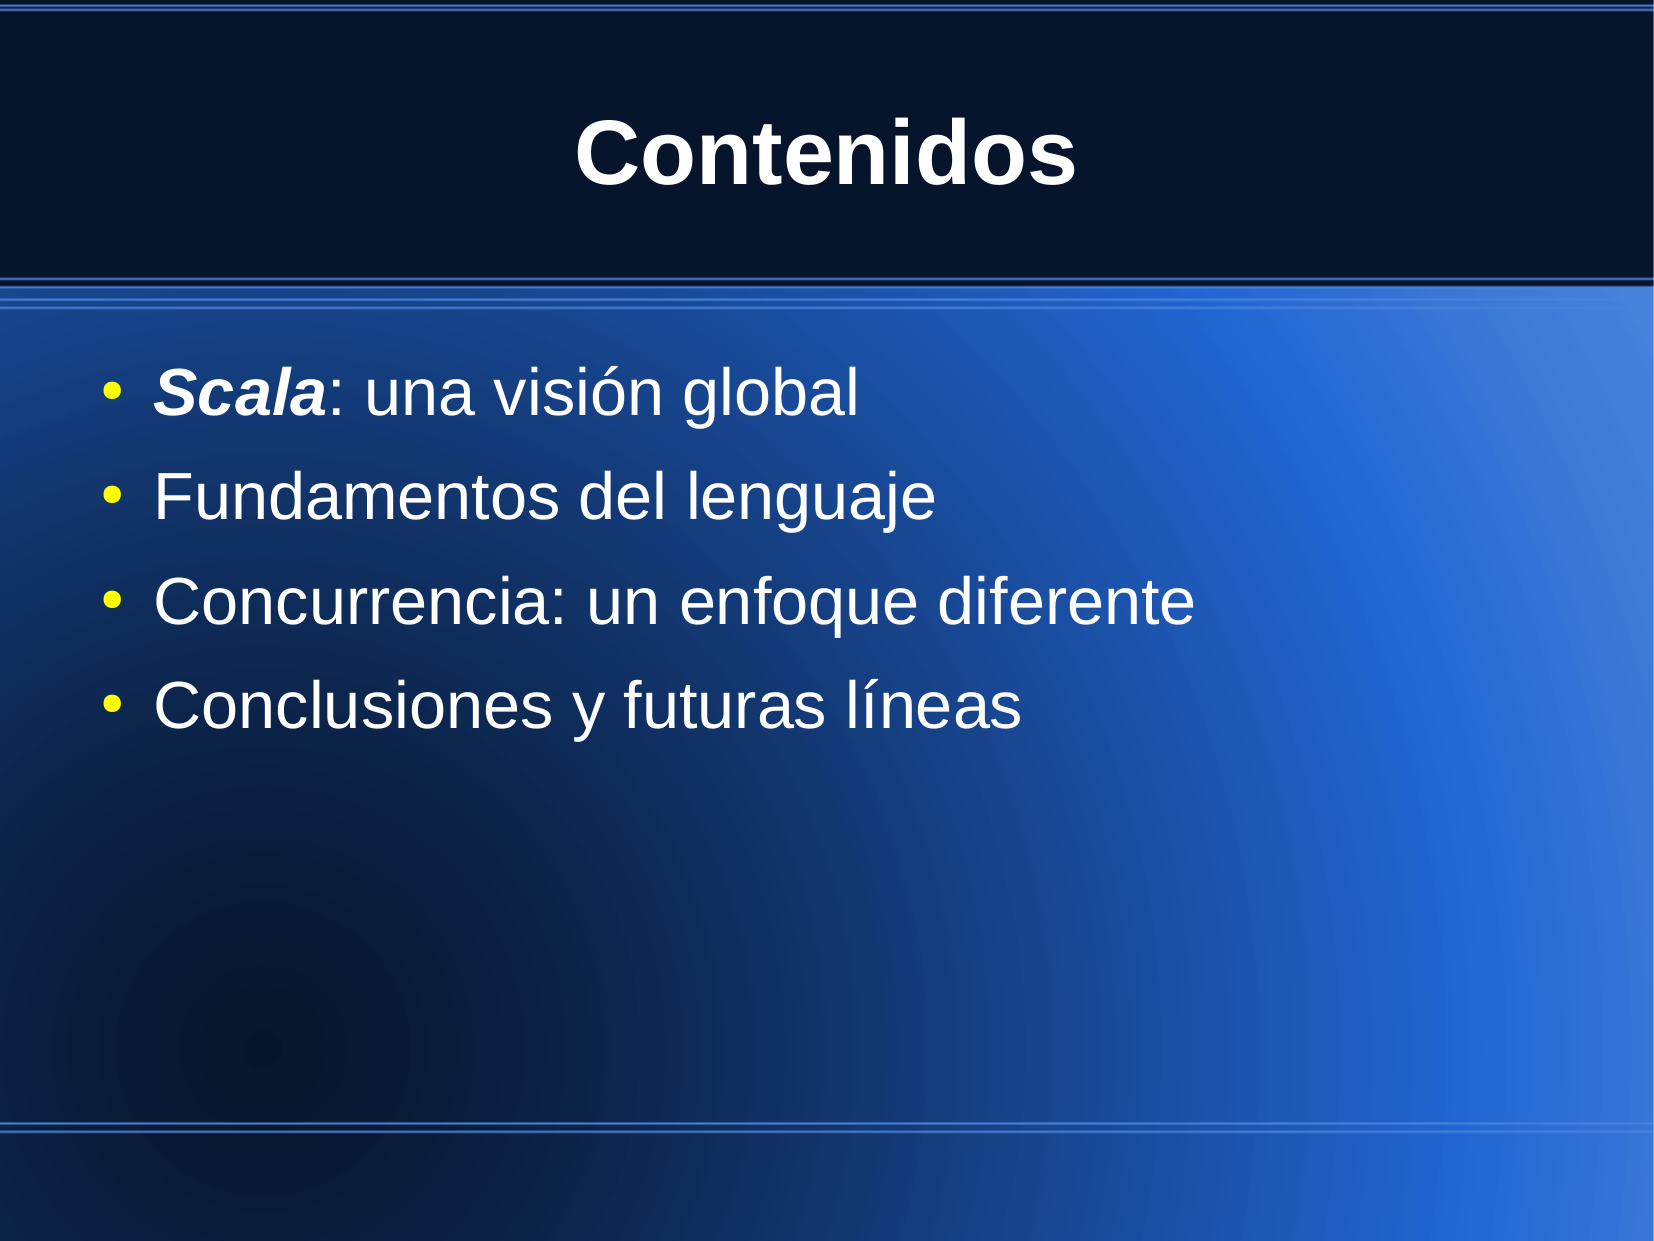

# Contenidos
Scala: una visión global
Fundamentos del lenguaje
Concurrencia: un enfoque diferente
Conclusiones y futuras líneas